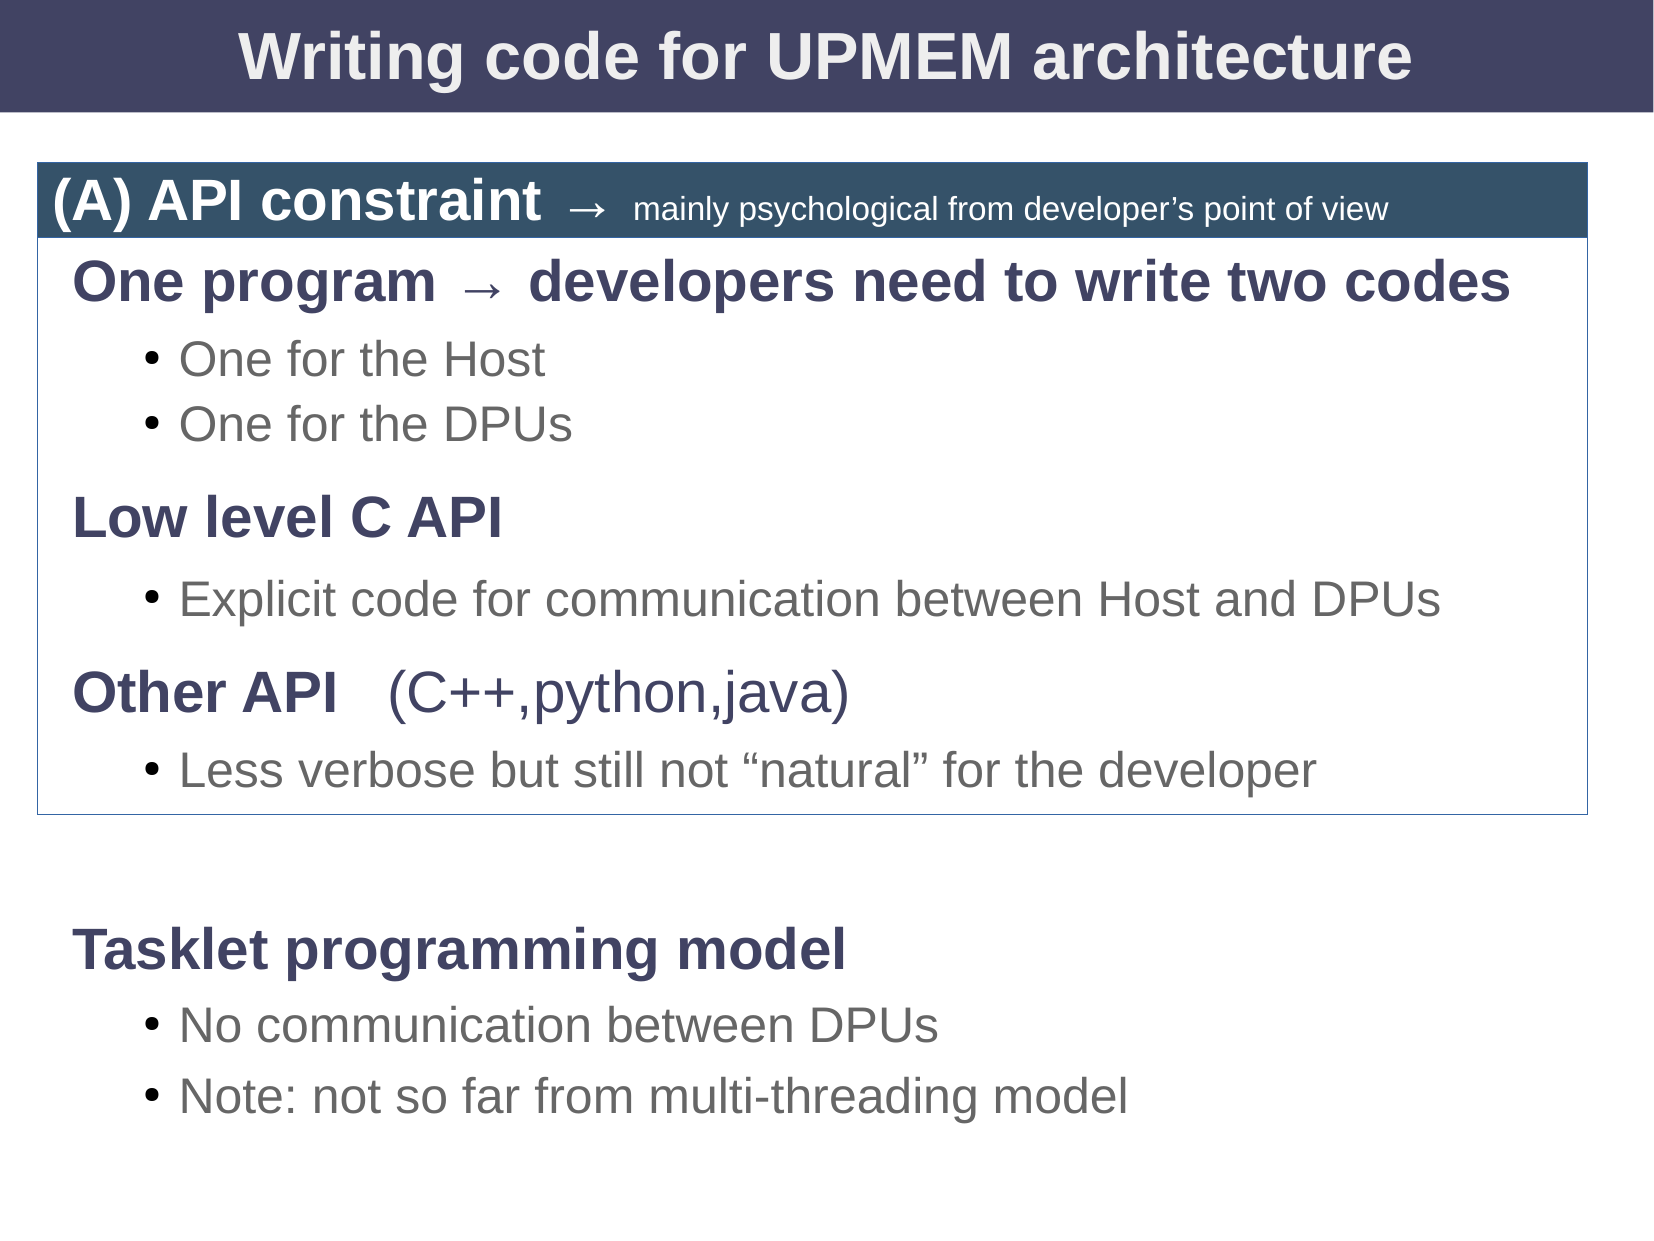

Writing code for UPMEM architecture
(A) API constraint → mainly psychological from developer’s point of view
One program → developers need to write two codes
One for the Host
One for the DPUs
Low level C API
Explicit code for communication between Host and DPUs
Other API (C++,python,java)
Less verbose but still not “natural” for the developer
Tasklet programming model
No communication between DPUs
Note: not so far from multi-threading model